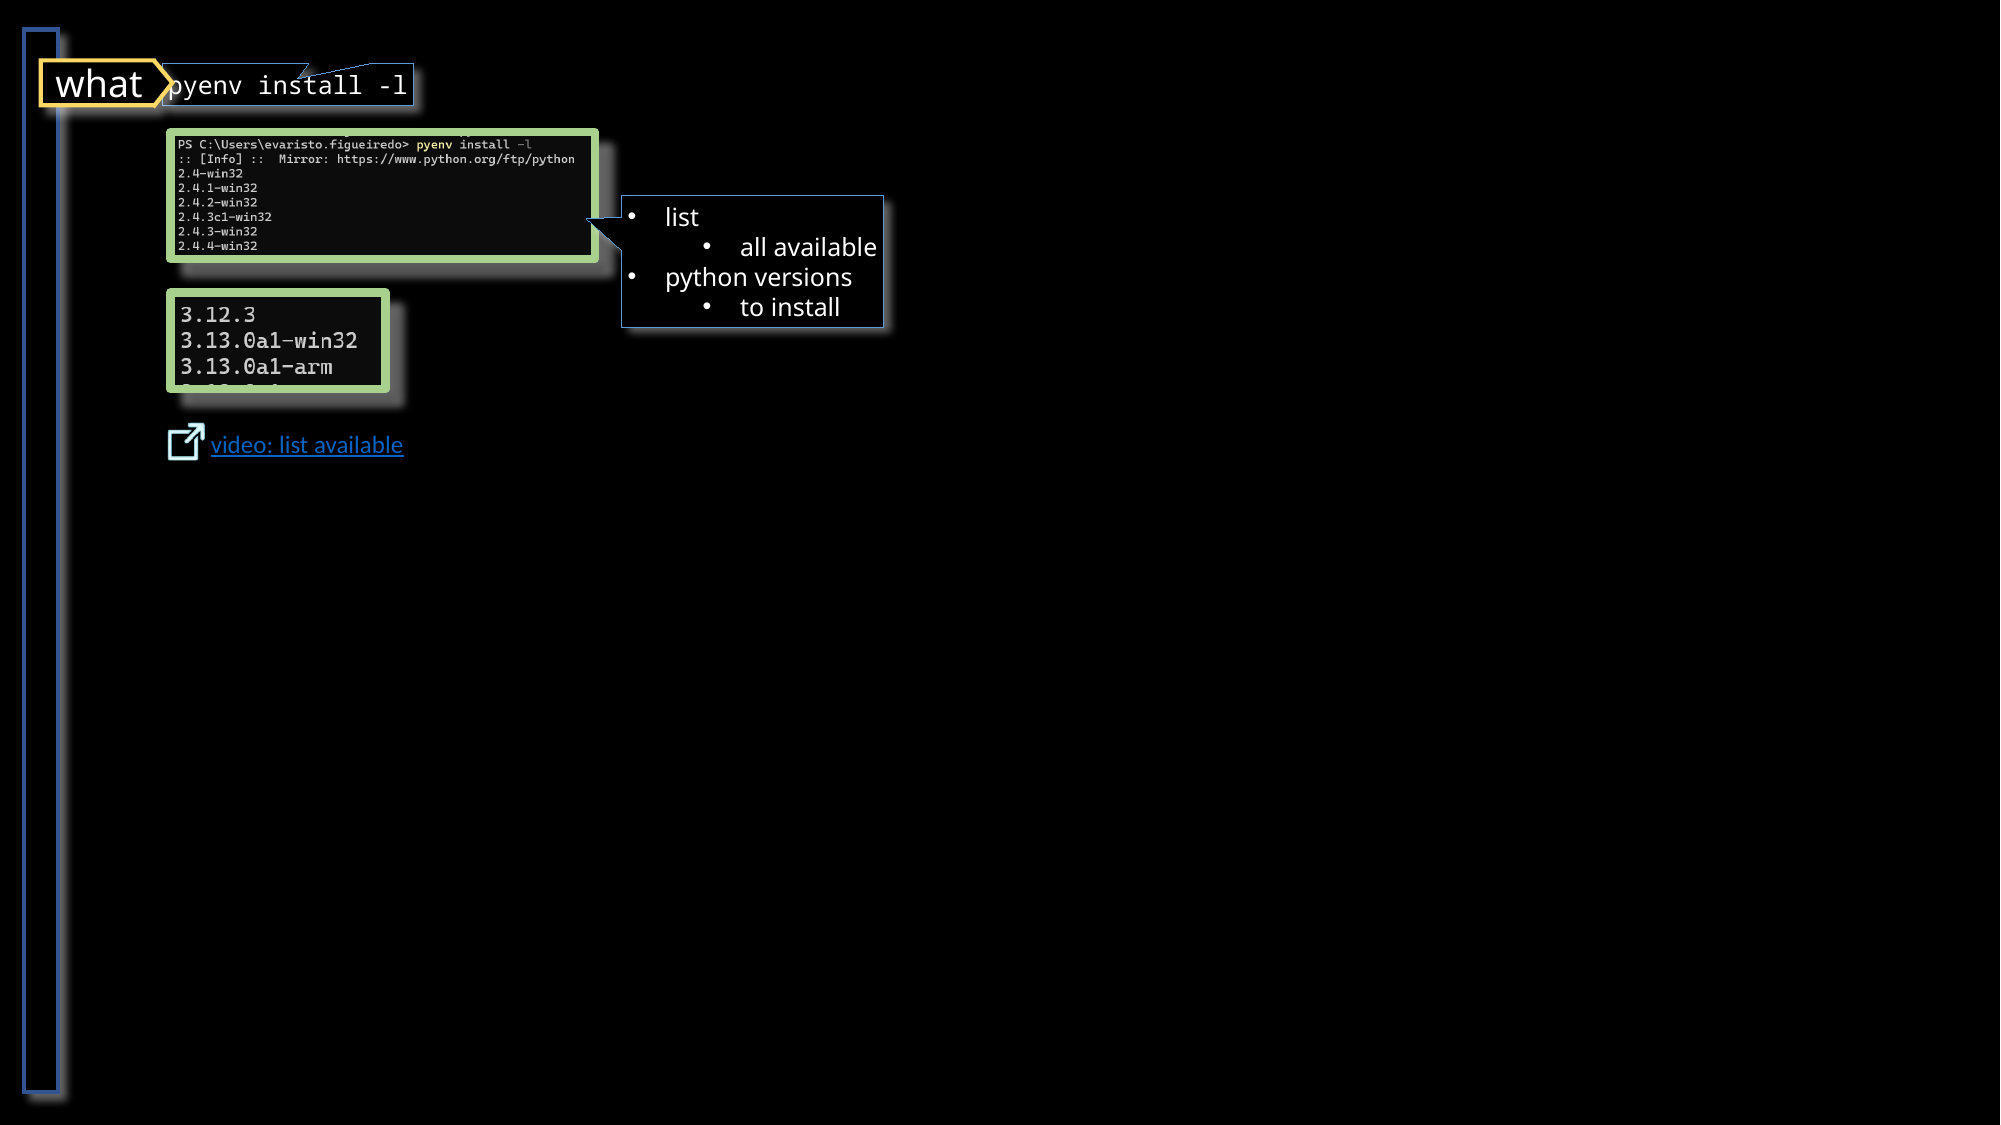

# 4. available
what
pyenv install -l
list
all available
python versions
to install
video: list available